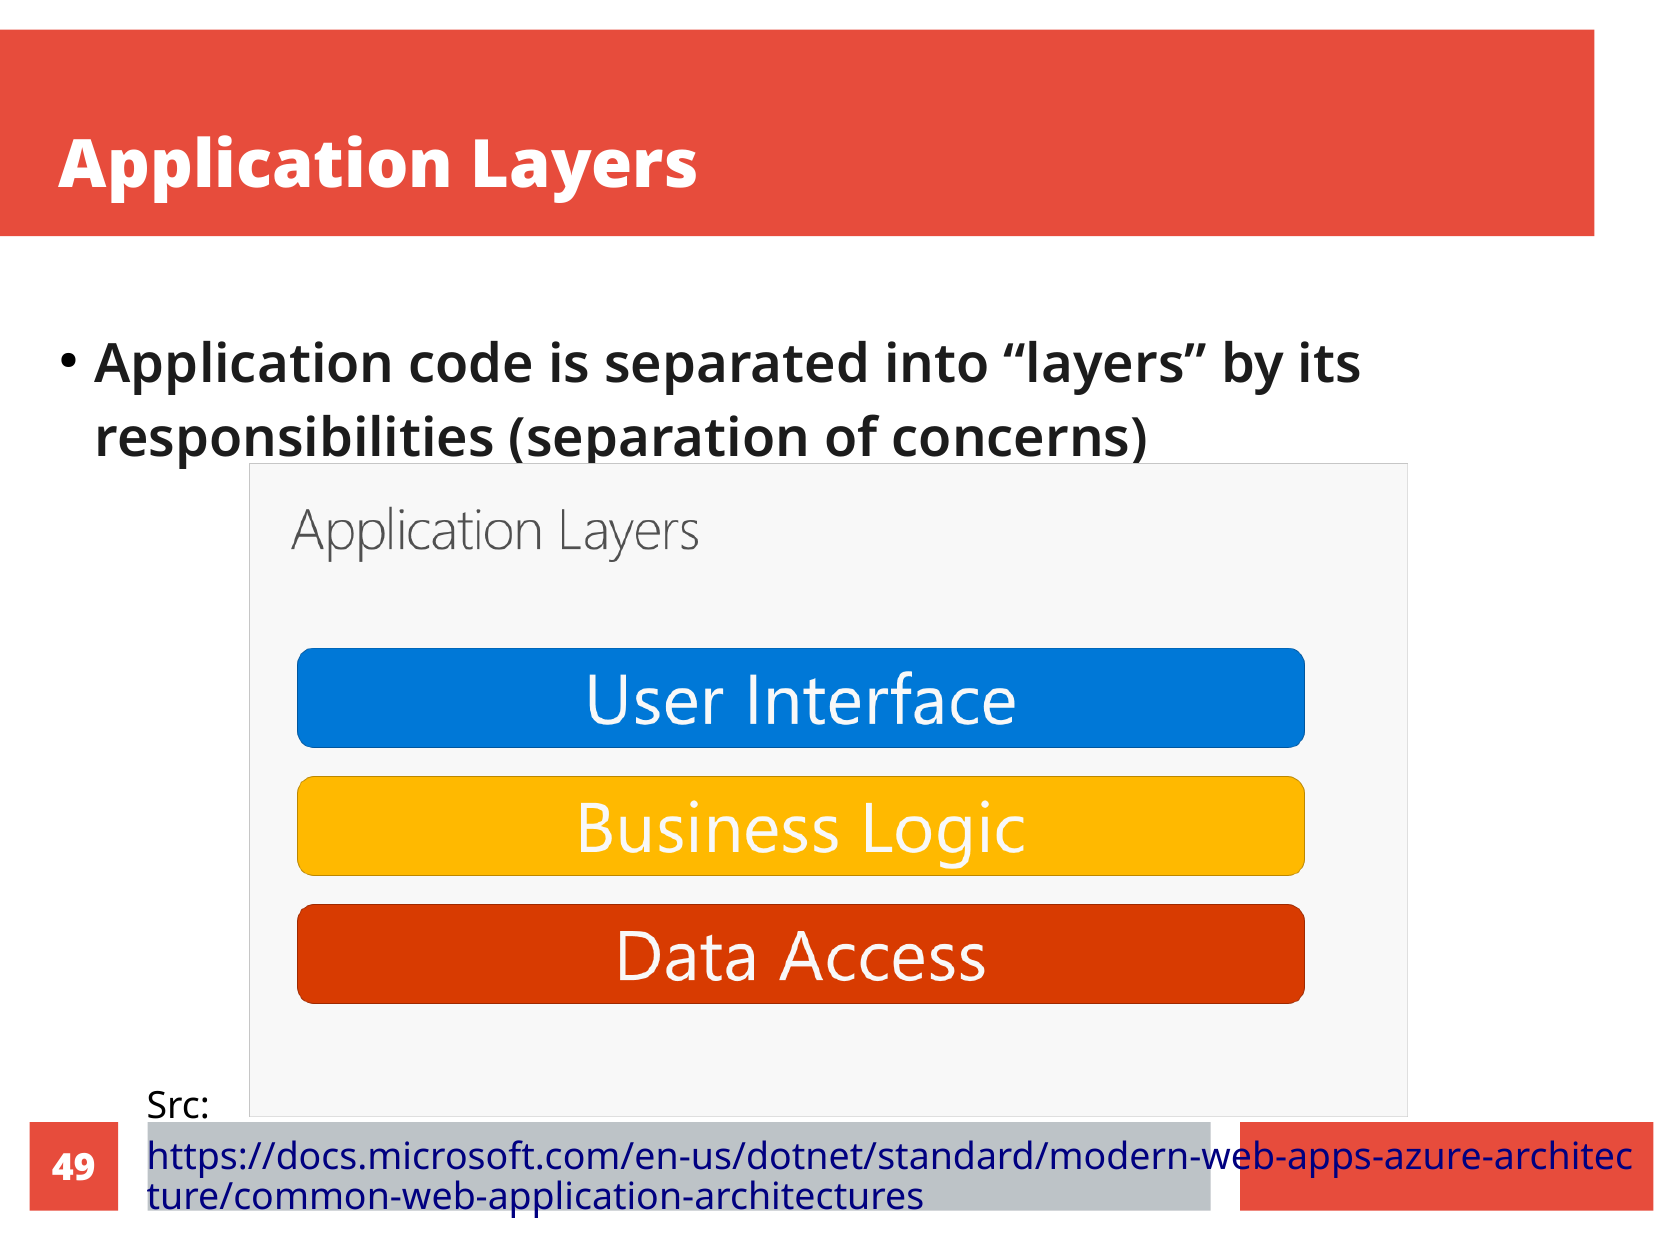

# Application Layers
Application code is separated into “layers” by its responsibilities (separation of concerns)
Src: https://docs.microsoft.com/en-us/dotnet/standard/modern-web-apps-azure-architecture/common-web-application-architectures
49